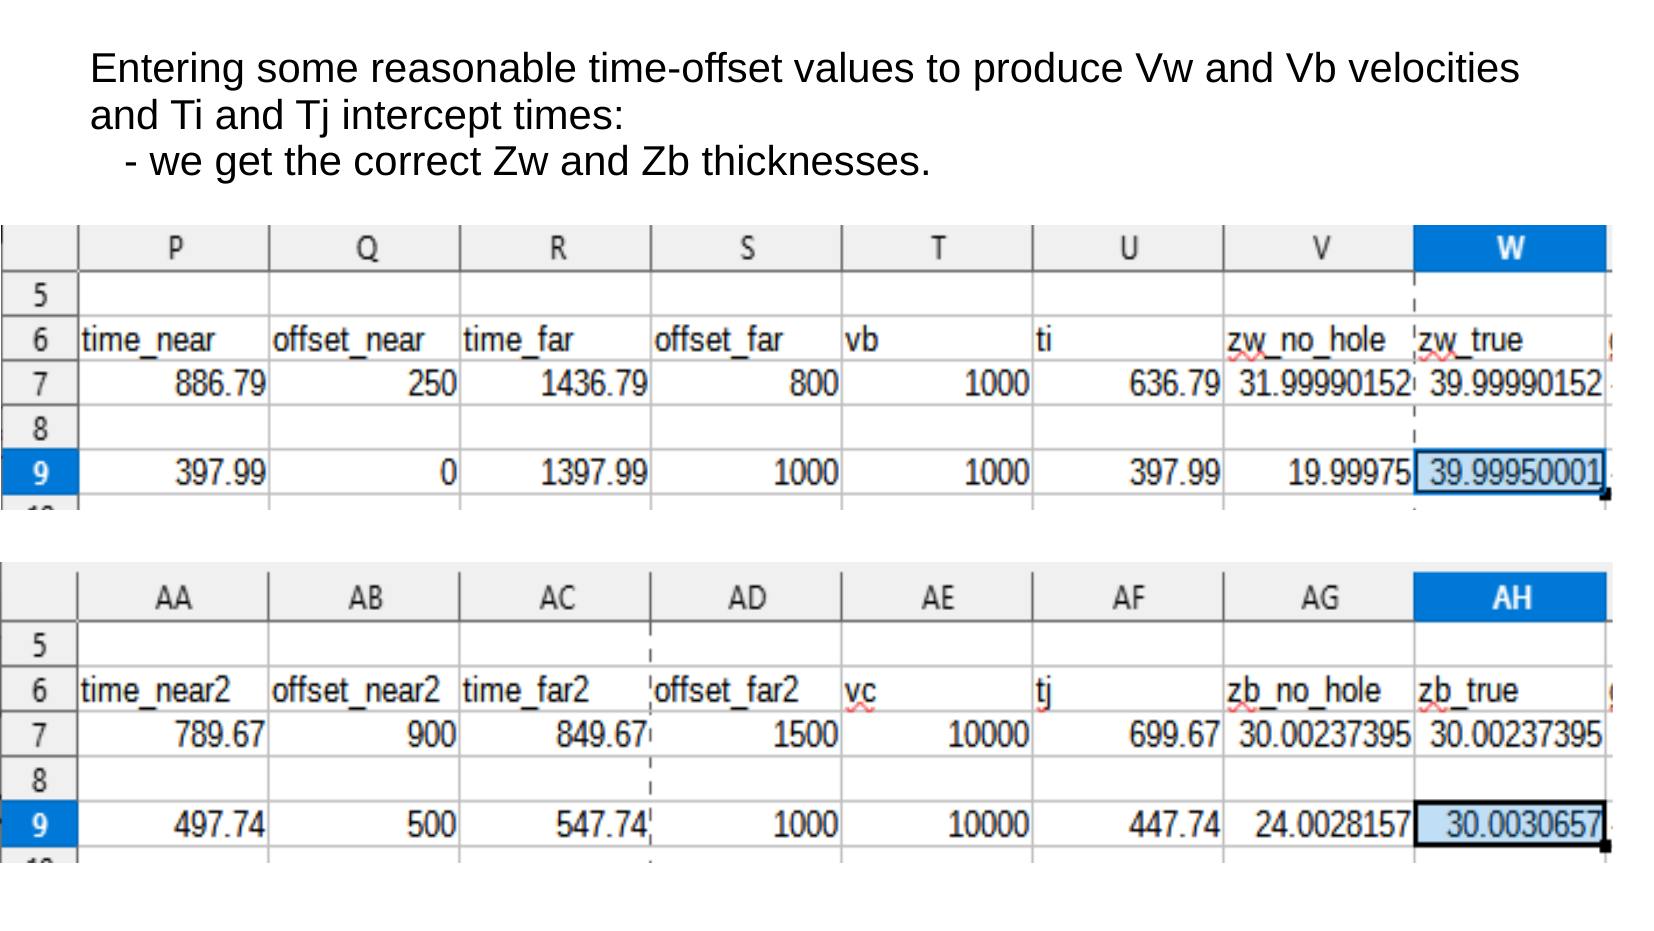

Entering some reasonable time-offset values to produce Vw and Vb velocities and Ti and Tj intercept times:
 - we get the correct Zw and Zb thicknesses.